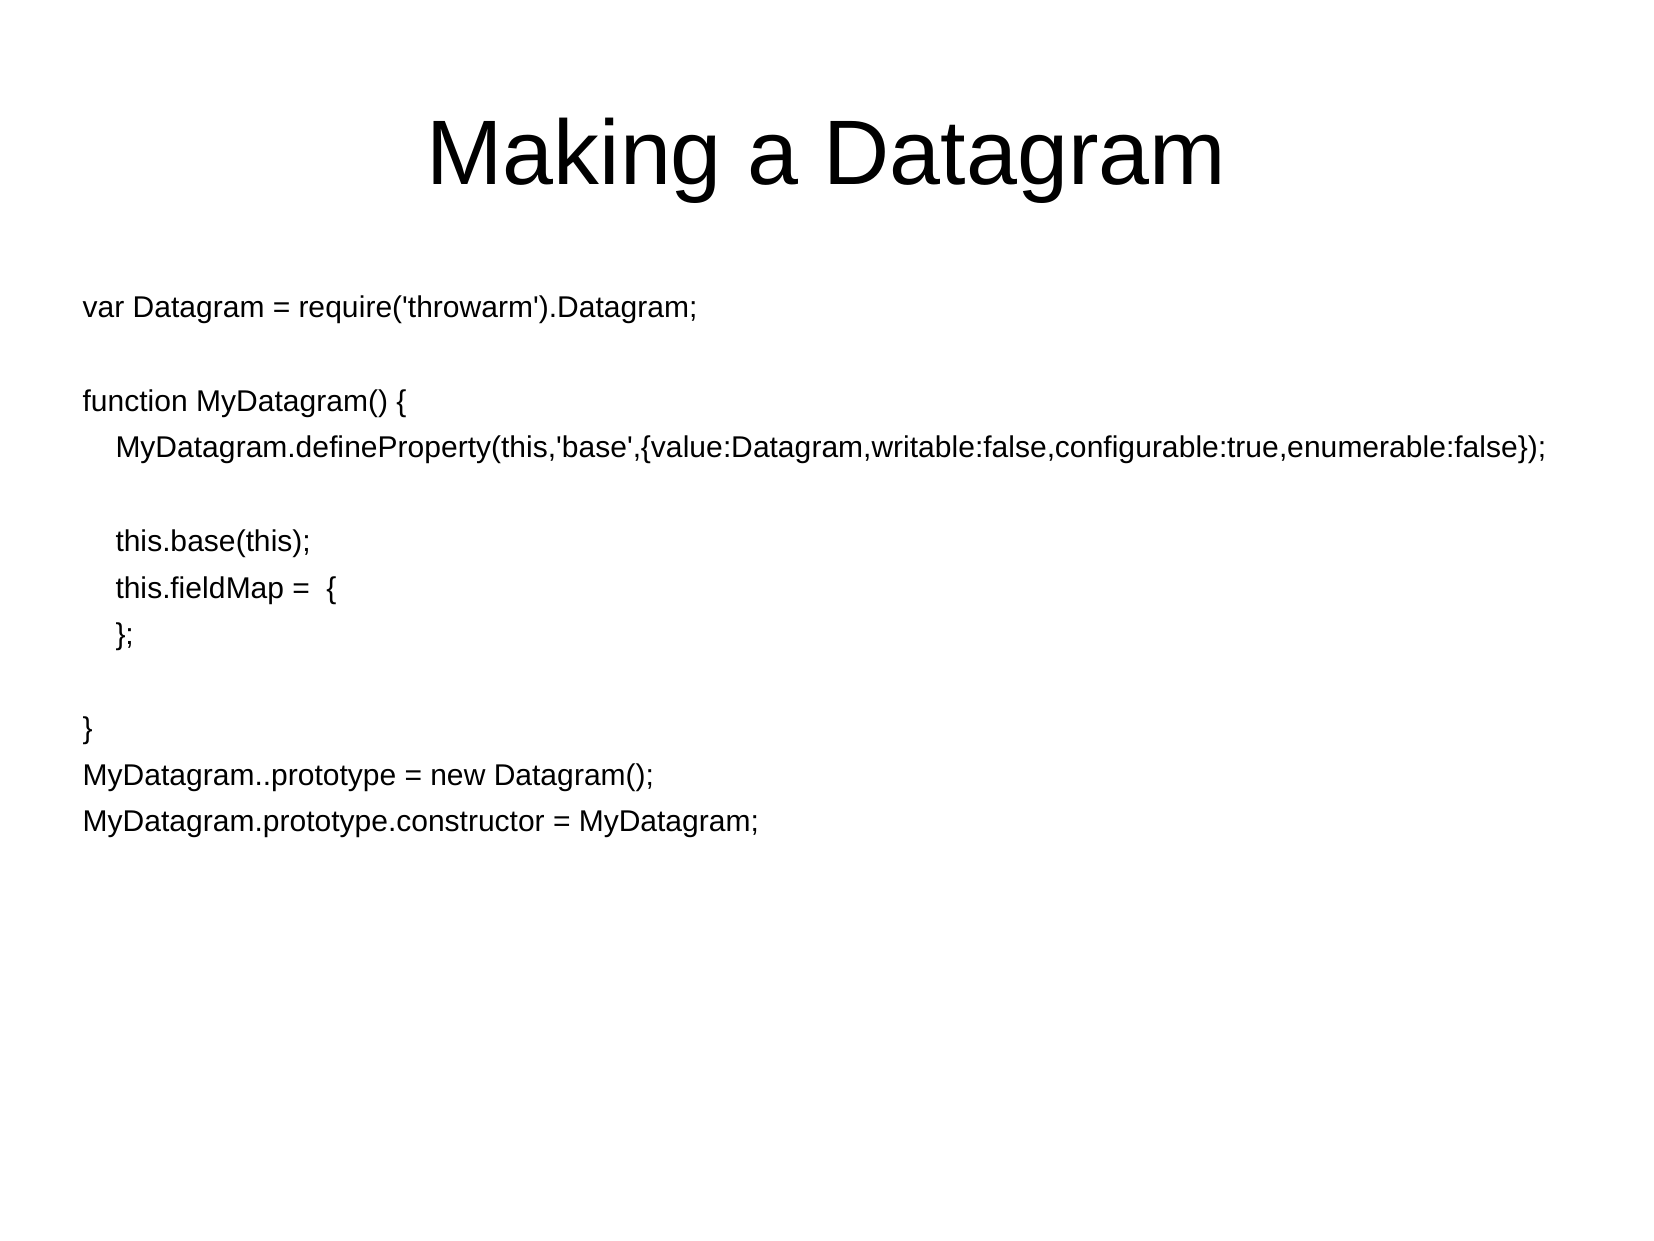

# Making a Datagram
var Datagram = require('throwarm').Datagram;
function MyDatagram() {
 MyDatagram.defineProperty(this,'base',{value:Datagram,writable:false,configurable:true,enumerable:false});
 this.base(this);
 this.fieldMap = {
 };
}
MyDatagram..prototype = new Datagram();
MyDatagram.prototype.constructor = MyDatagram;